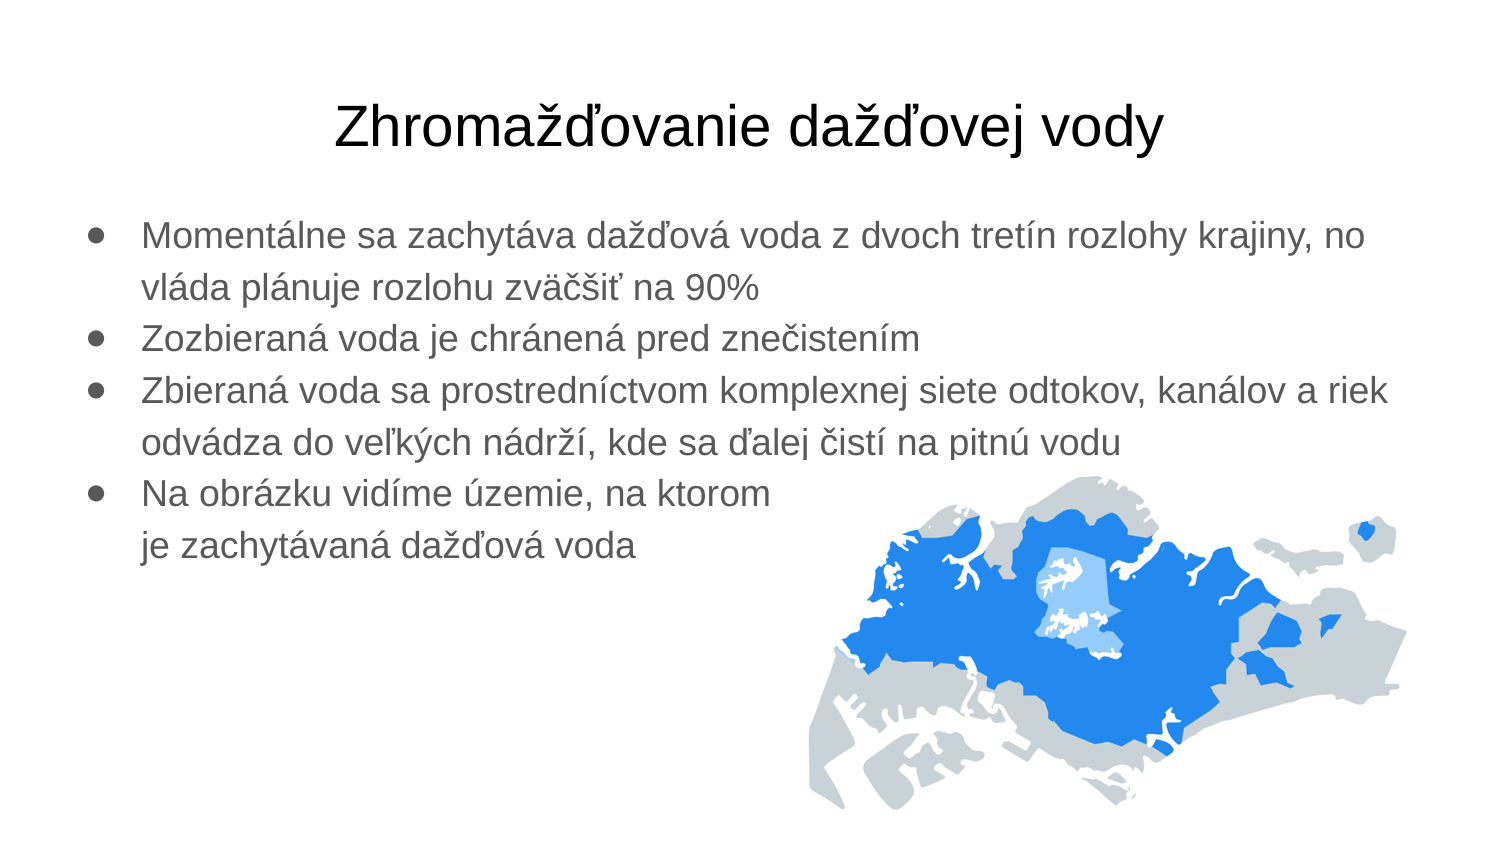

# Zhromažďovanie dažďovej vody
Momentálne sa zachytáva dažďová voda z dvoch tretín rozlohy krajiny, no vláda plánuje rozlohu zväčšiť na 90%
Zozbieraná voda je chránená pred znečistením
Zbieraná voda sa prostredníctvom komplexnej siete odtokov, kanálov a riek odvádza do veľkých nádrží, kde sa ďalej čistí na pitnú vodu
Na obrázku vidíme územie, na ktorom
je zachytávaná dažďová voda